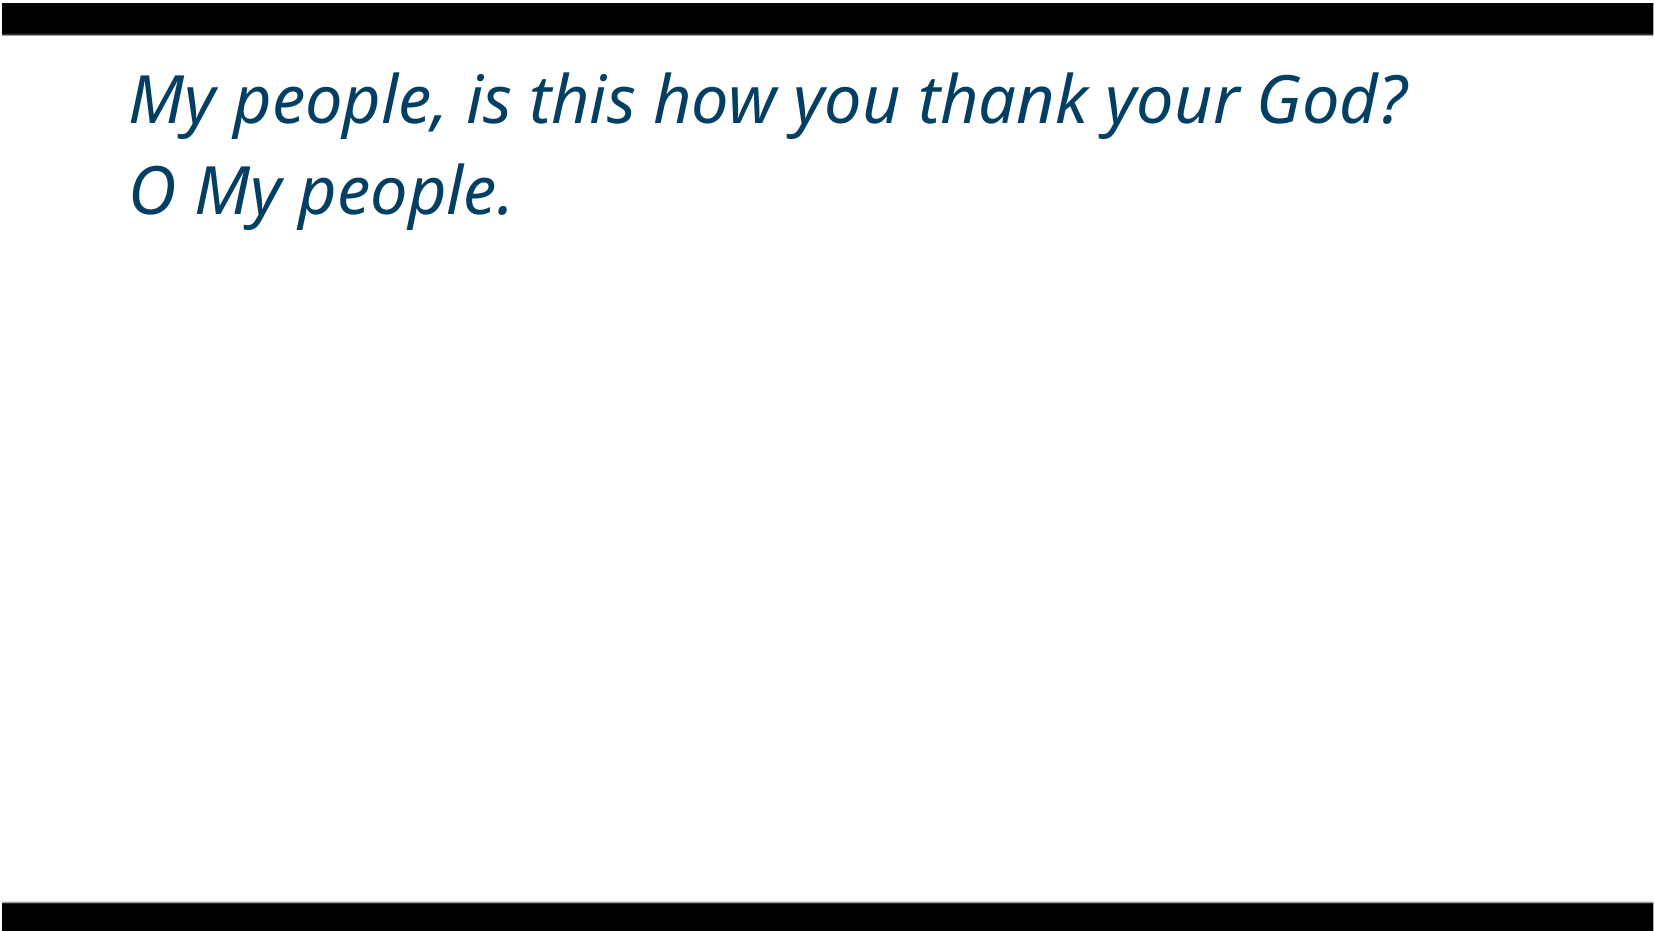

My people, is this how you thank your God?
 O My people.